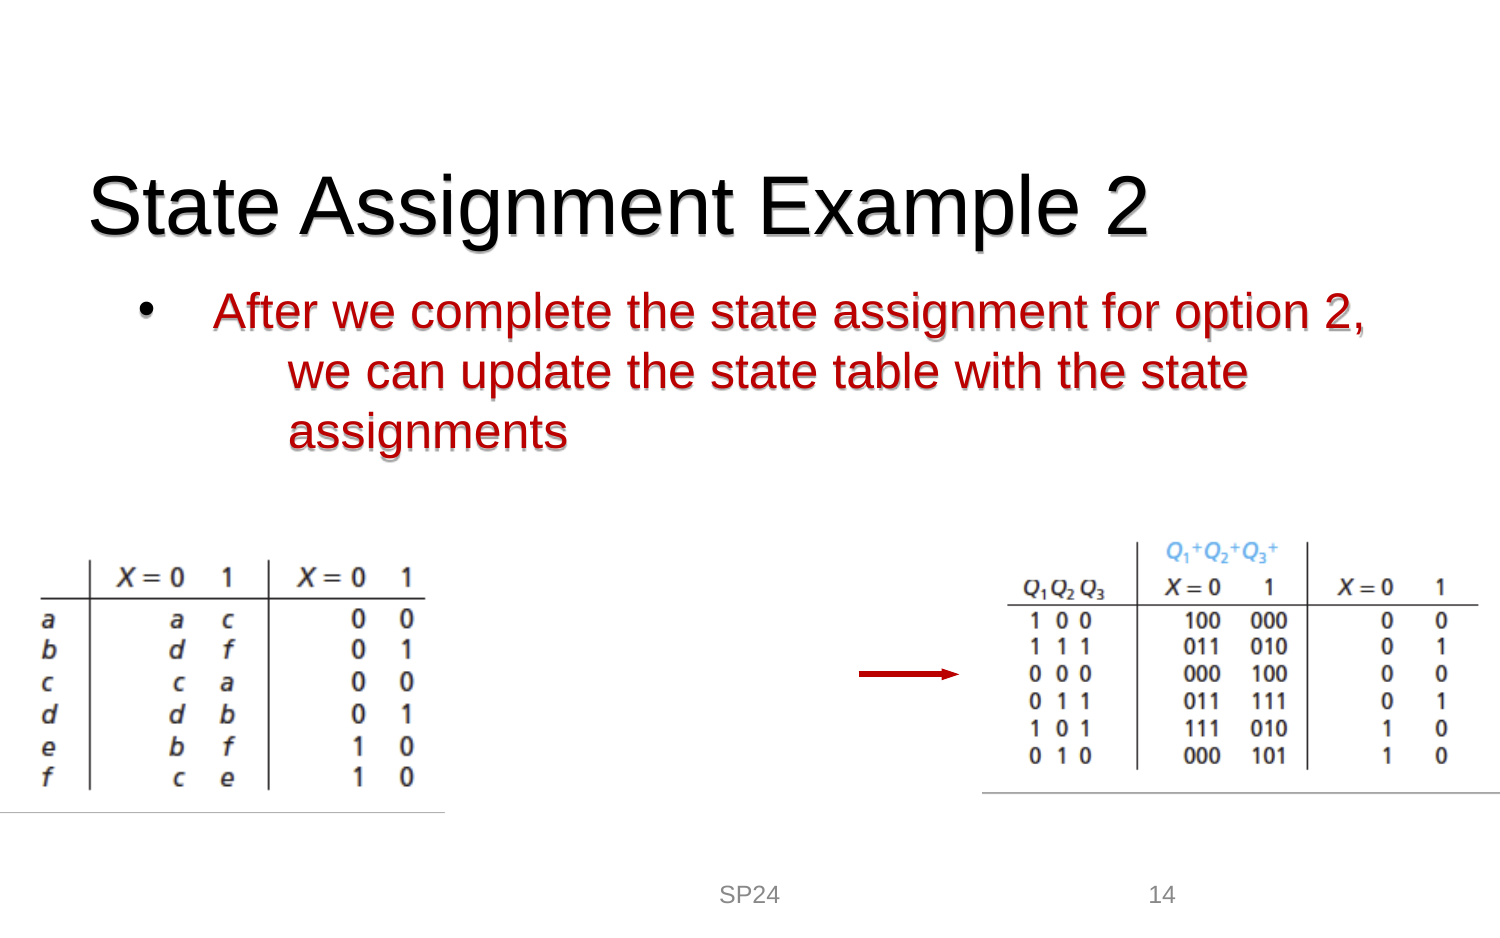

# State Assignment Example 2
After we complete the state assignment for option 2, we can update the state table with the state assignments
SP24